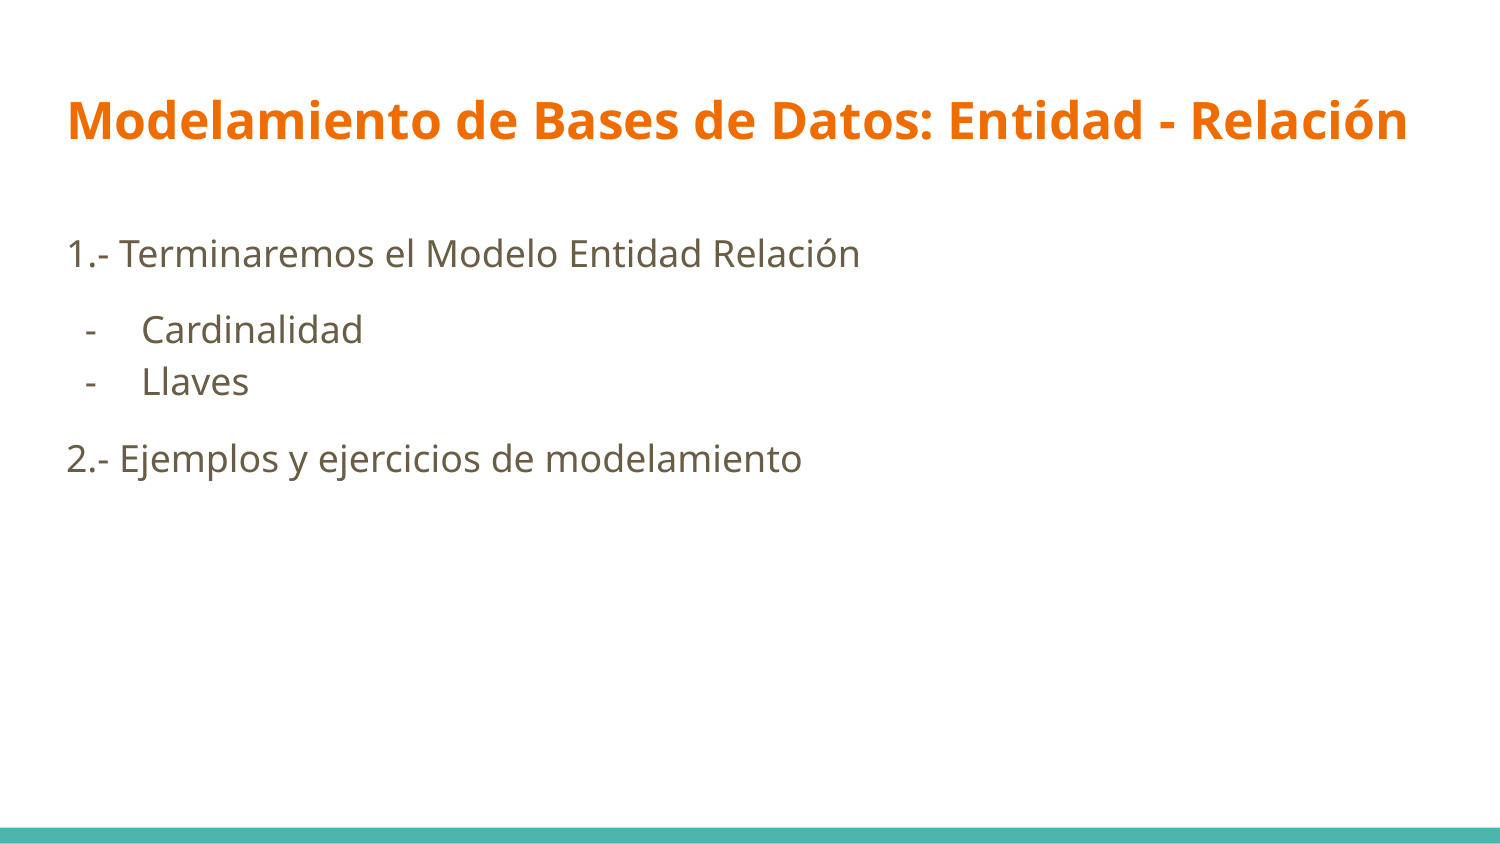

# Modelamiento de Bases de Datos: Entidad - Relación
1.- Terminaremos el Modelo Entidad Relación
Cardinalidad
Llaves
2.- Ejemplos y ejercicios de modelamiento